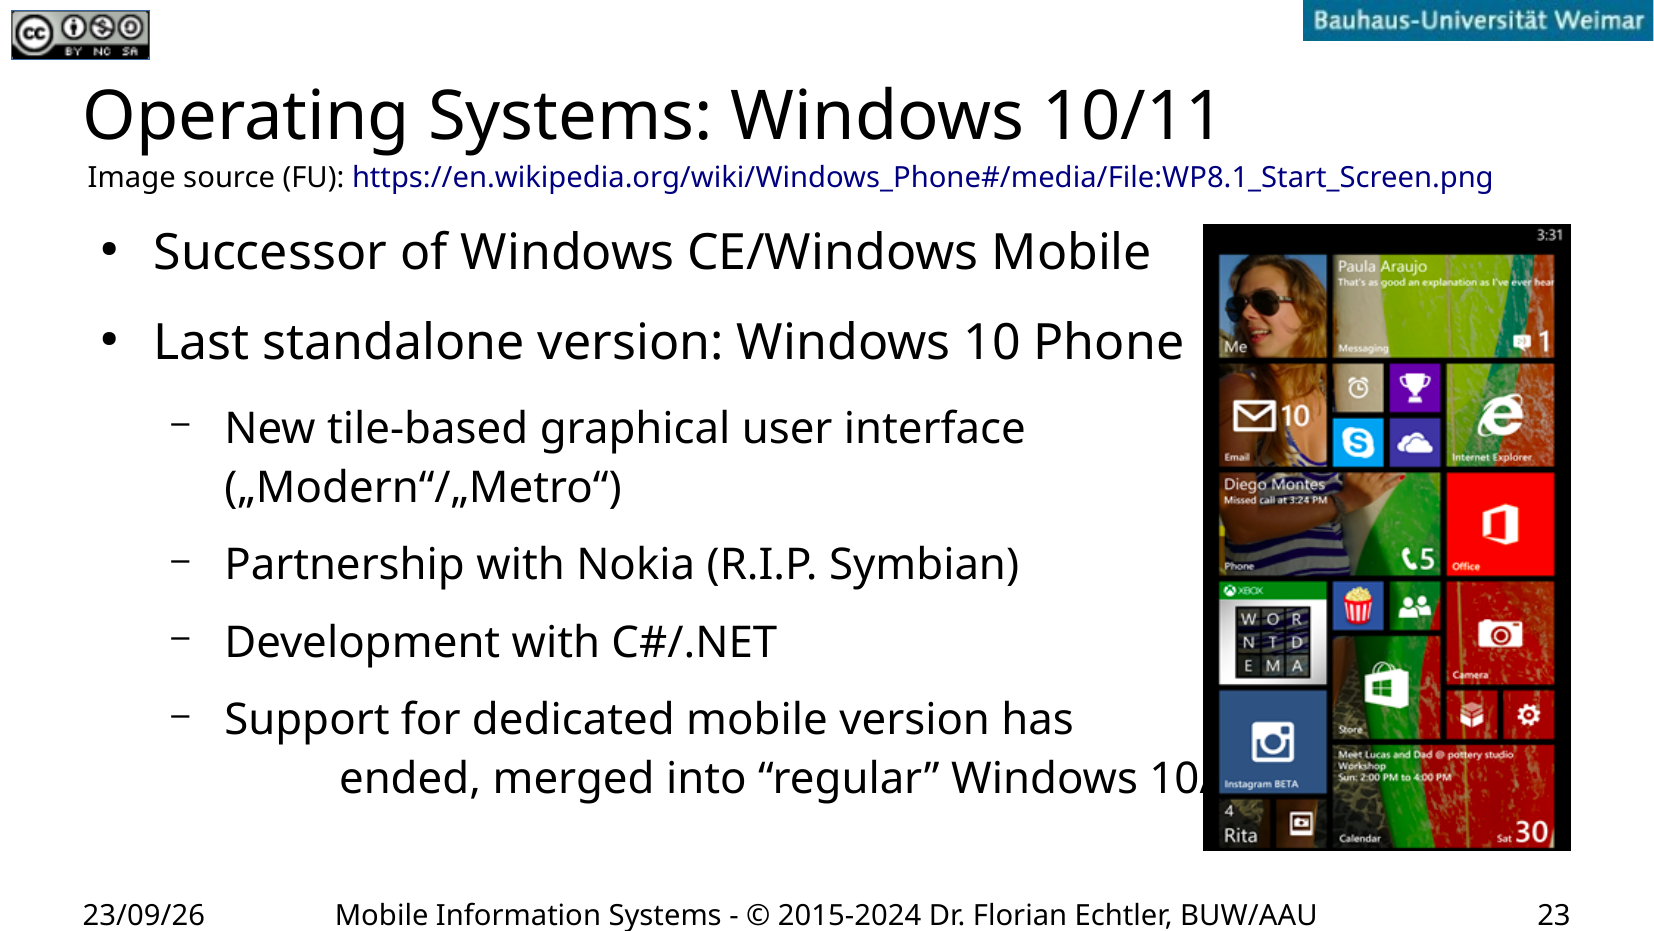

# Operating Systems: Windows 10/11
Image source (FU): https://en.wikipedia.org/wiki/Windows_Phone#/media/File:WP8.1_Start_Screen.png
Successor of Windows CE/Windows Mobile
Last standalone version: Windows 10 Phone
New tile-based graphical user interface („Modern“/„Metro“)
Partnership with Nokia (R.I.P. Symbian)
Development with C#/.NET
Support for dedicated mobile version has ended, merged into “regular” Windows 10/11
Mobile Information Systems - © 2015-2024 Dr. Florian Echtler, BUW/AAU
23